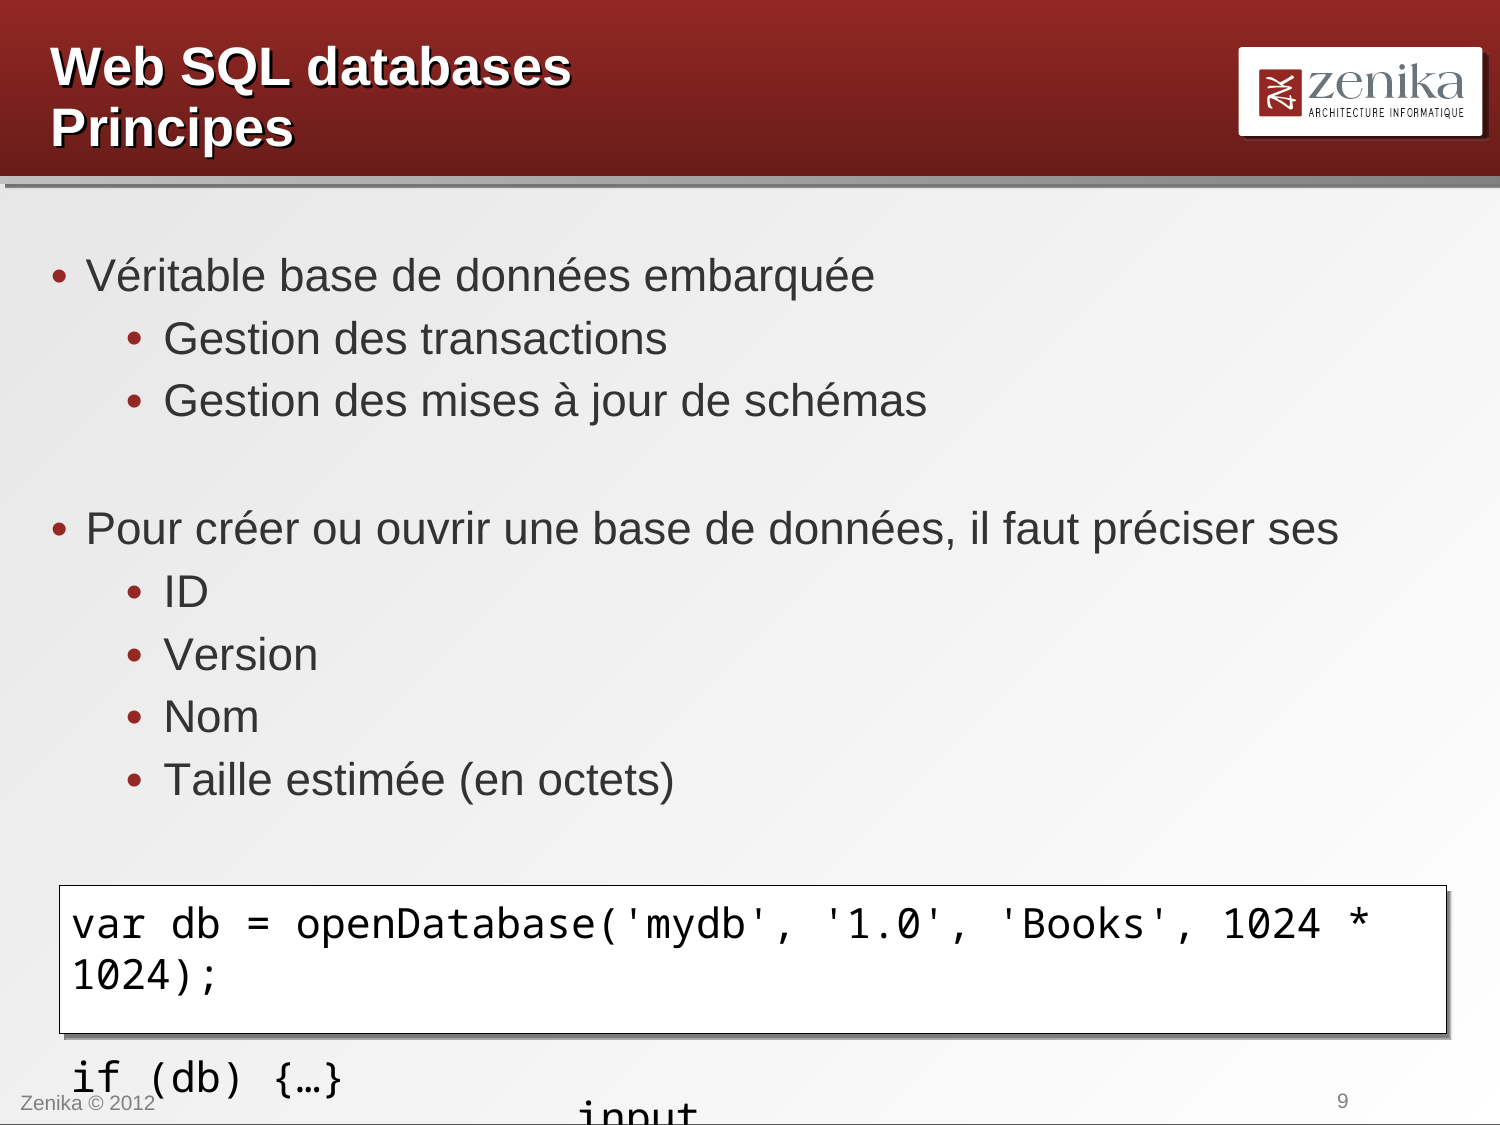

# Web SQL databases Principes
Véritable base de données embarquée
Gestion des transactions
Gestion des mises à jour de schémas
Pour créer ou ouvrir une base de données, il faut préciser ses
ID
Version
Nom
Taille estimée (en octets)
var db = openDatabase('mydb', '1.0', 'Books', 1024 * 1024);
if (db) {…}